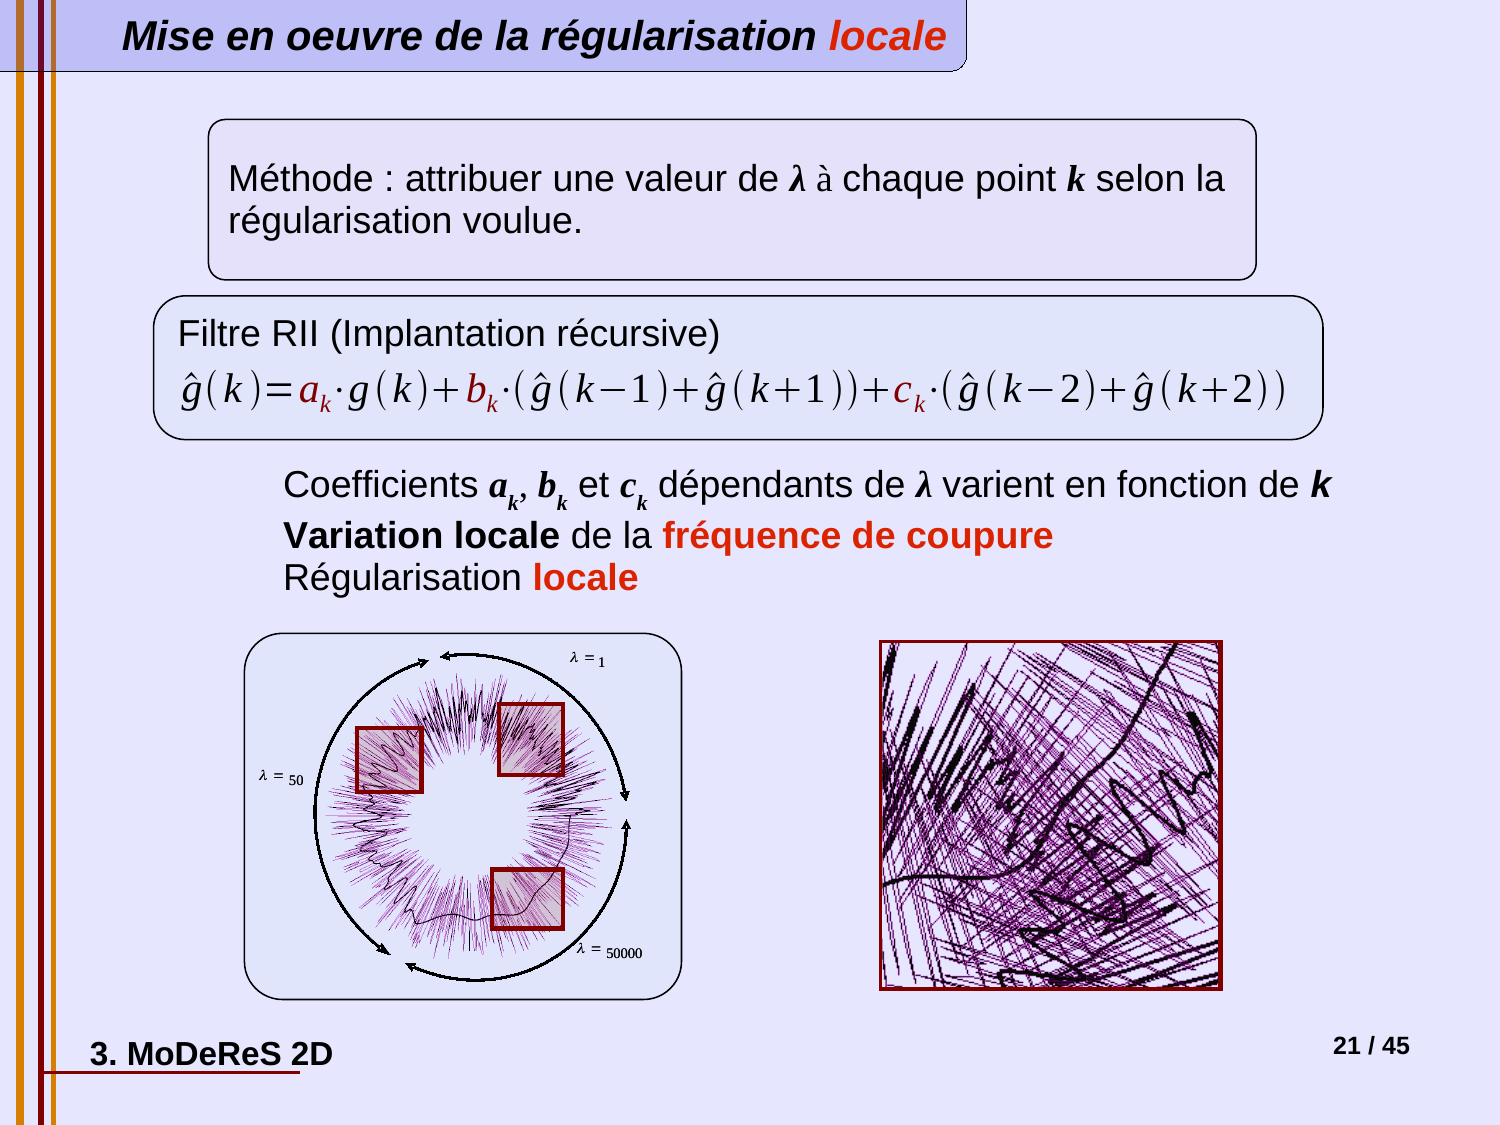

Mise en oeuvre de la régularisation locale
Méthode : attribuer une valeur de λ à chaque point k selon la régularisation voulue.
Filtre RII (Implantation récursive)
 Coefficients ak, bk et ck dépendants de λ varient en fonction de k
 Variation locale de la fréquence de coupure
 Régularisation locale




1
1




50
50




50000
50000
21
# 3. MoDeReS 2D